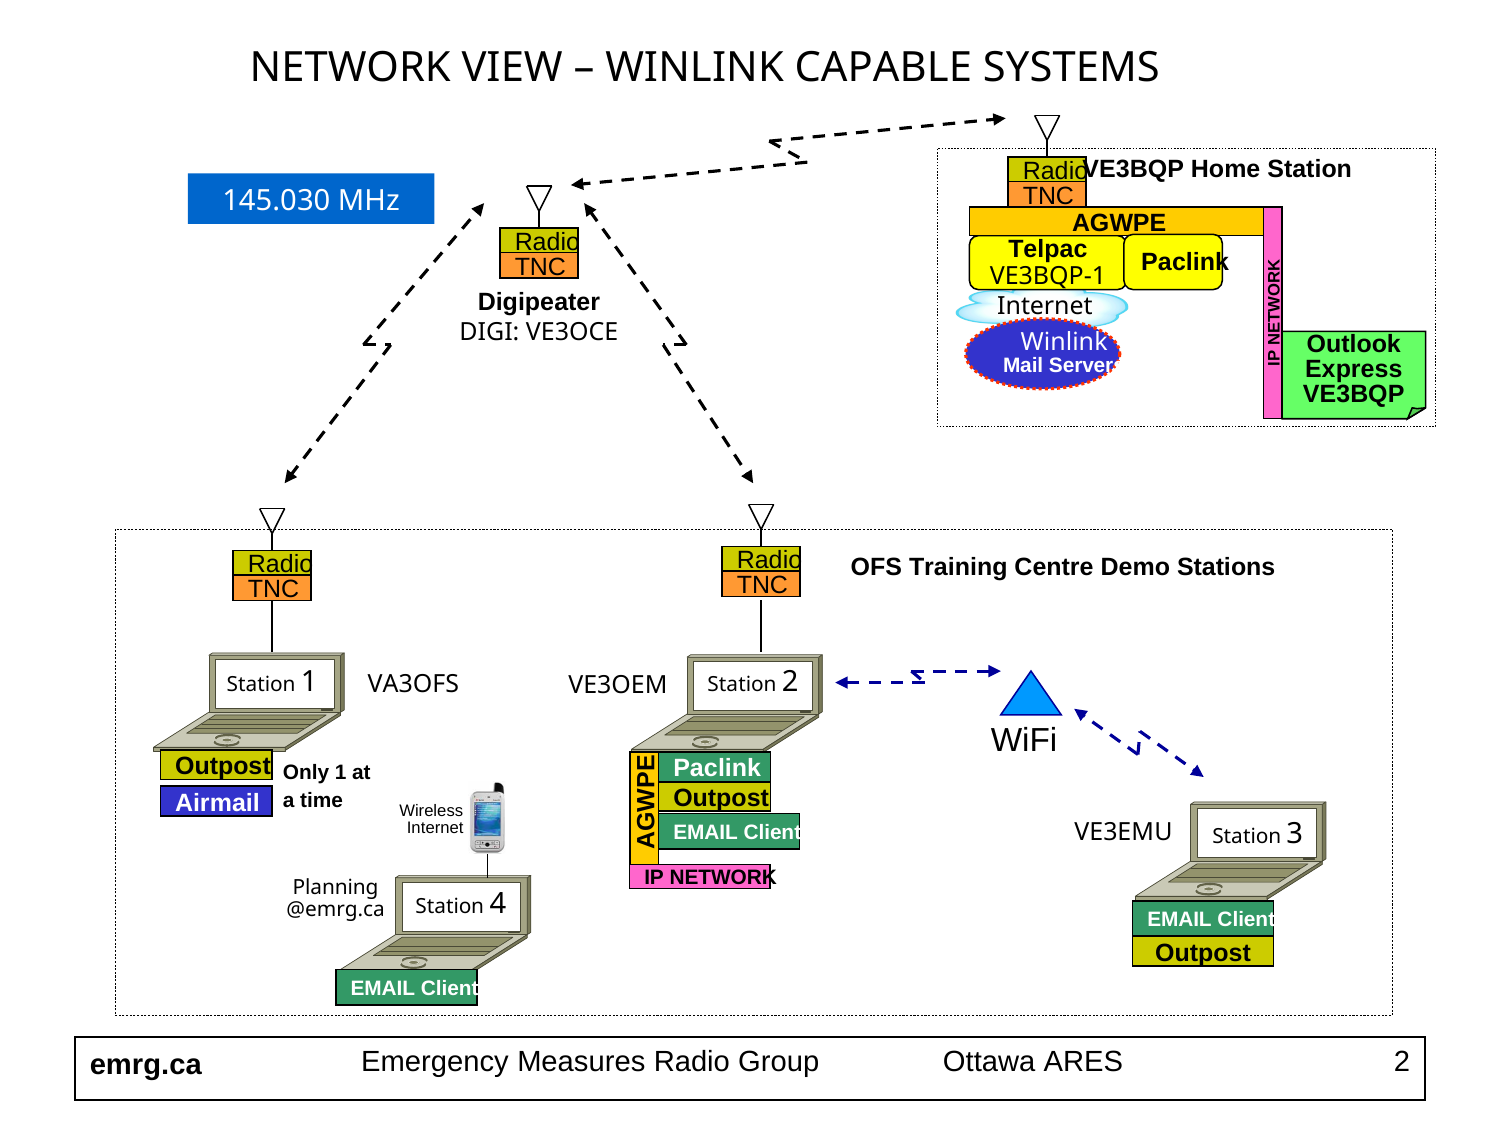

NETWORK VIEW – WINLINK CAPABLE SYSTEMS
Radio
TNC
VE3BQP Home Station
145.030 MHz
Radio
TNC
AGWPE
Paclink
Telpac
VE3BQP-1
Digipeater
DIGI: VE3OCE
Internet
IP NETWORK
Winlink
Mail Servers
Outlook
Express
VE3BQP
Radio
TNC
Radio
TNC
OFS Training Centre Demo Stations
Station 1
Station 2
VA3OFS
VE3OEM
WiFi
Outpost
Paclink
Only 1 at
a time
Outpost
Airmail
AGWPE
Wireless
Internet
Station 3
VE3EMU
EMAIL Client
IP NETWORK
Planning
@emrg.ca
Station 4
EMAIL Client
Outpost
EMAIL Client
Emergency Measures Radio Group Ottawa ARES
2